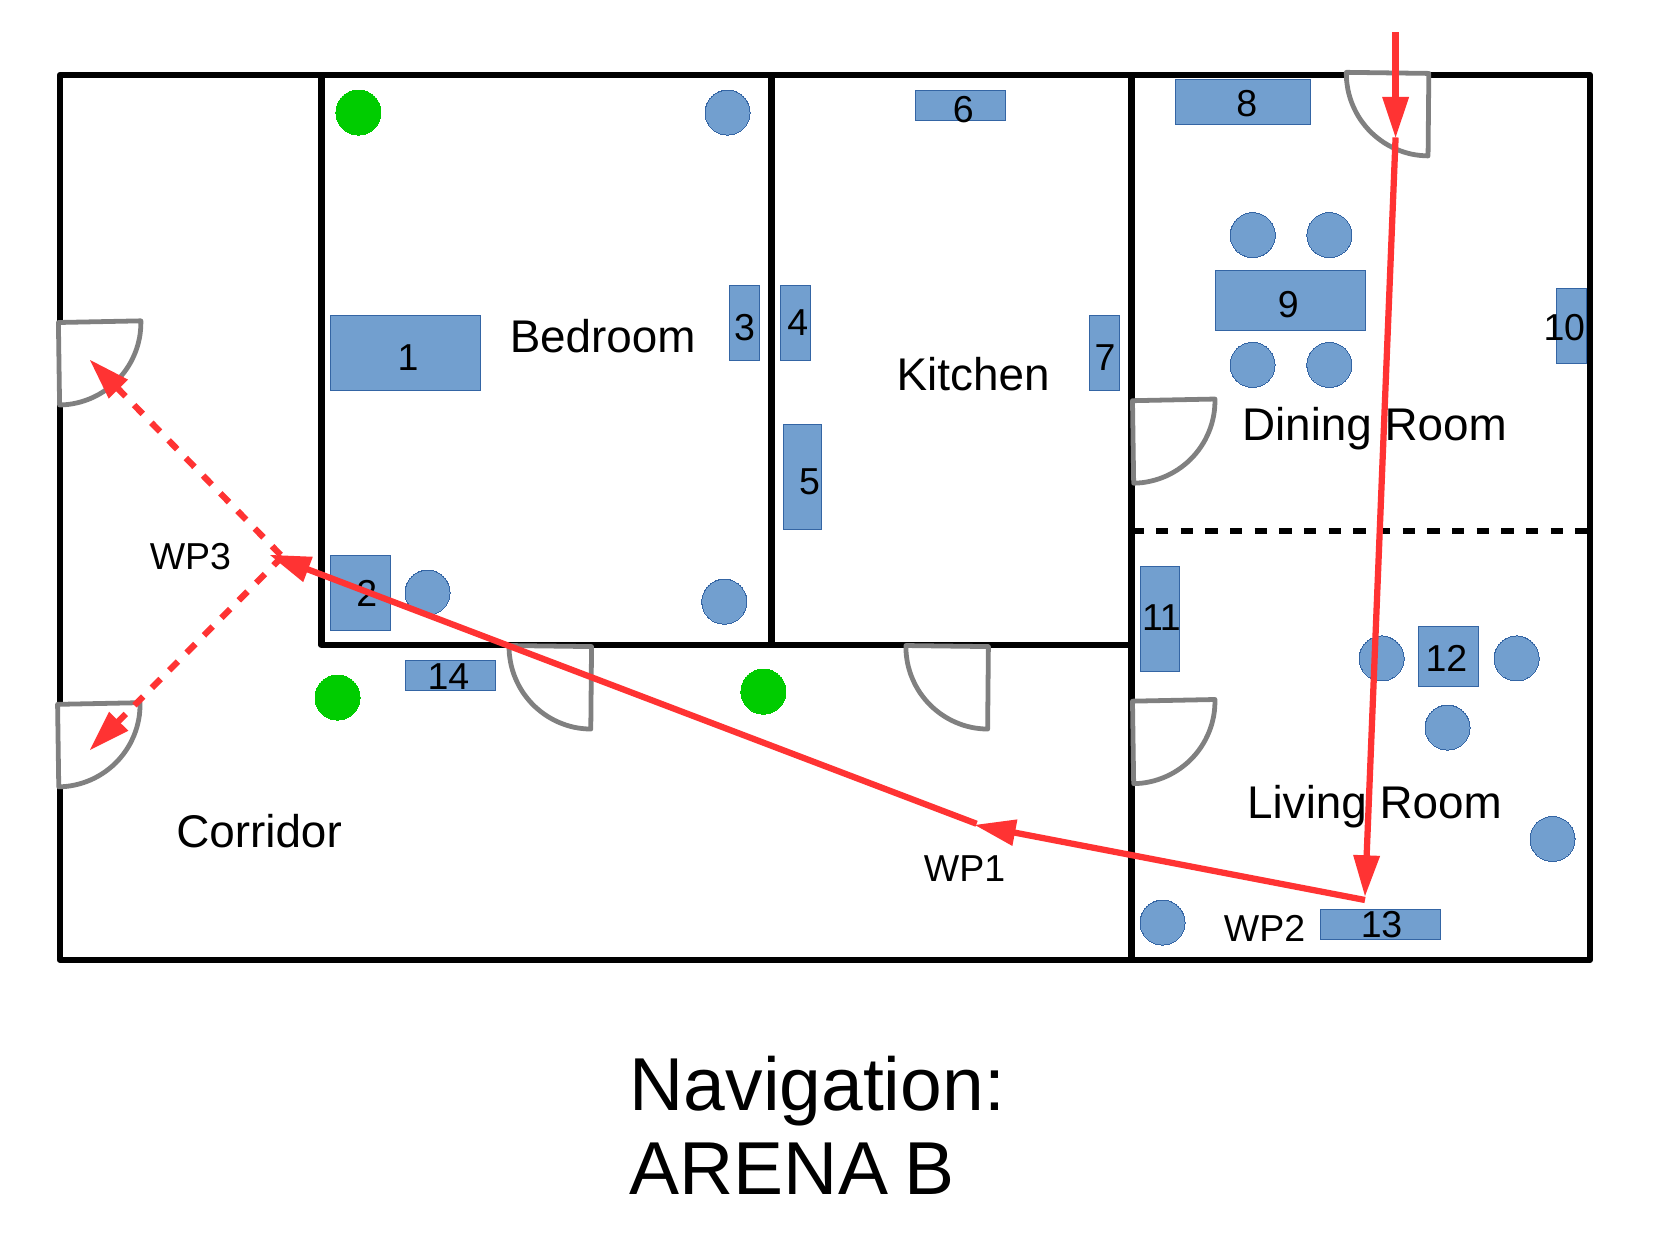

8
6
9
4
3
10
Bedroom
1
7
Kitchen
Dining Room
5
WP3
2
11
12
14
Living Room
Corridor
WP1
13
WP2
Navigation:
ARENA B